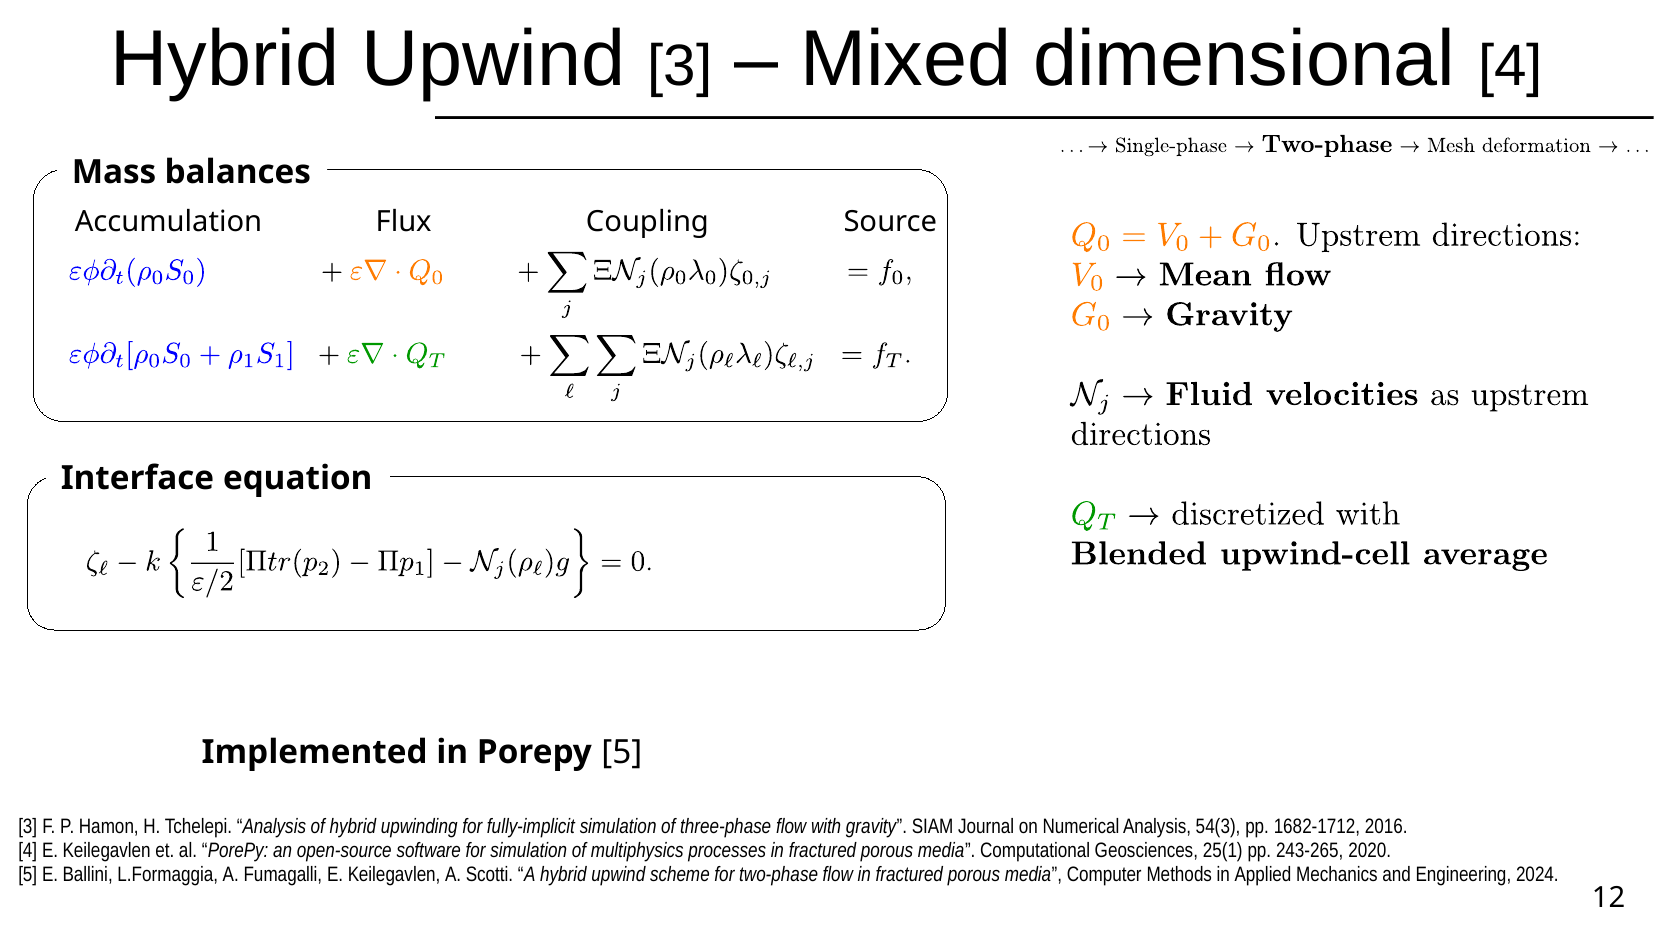

# Hybrid Upwind [3] – Mixed dimensional [4]
Mass balances
Accumulation
Flux
Coupling
Source
Interface equation
Implemented in Porepy [5]
[3] F. P. Hamon, H. Tchelepi. “Analysis of hybrid upwinding for fully-implicit simulation of three-phase flow with gravity”. SIAM Journal on Numerical Analysis, 54(3), pp. 1682-1712, 2016.
[4] E. Keilegavlen et. al. “PorePy: an open-source software for simulation of multiphysics processes in fractured porous media”. Computational Geosciences, 25(1) pp. 243-265, 2020.
[5] E. Ballini, L.Formaggia, A. Fumagalli, E. Keilegavlen, A. Scotti. “A hybrid upwind scheme for two-phase flow in fractured porous media”, Computer Methods in Applied Mechanics and Engineering, 2024.